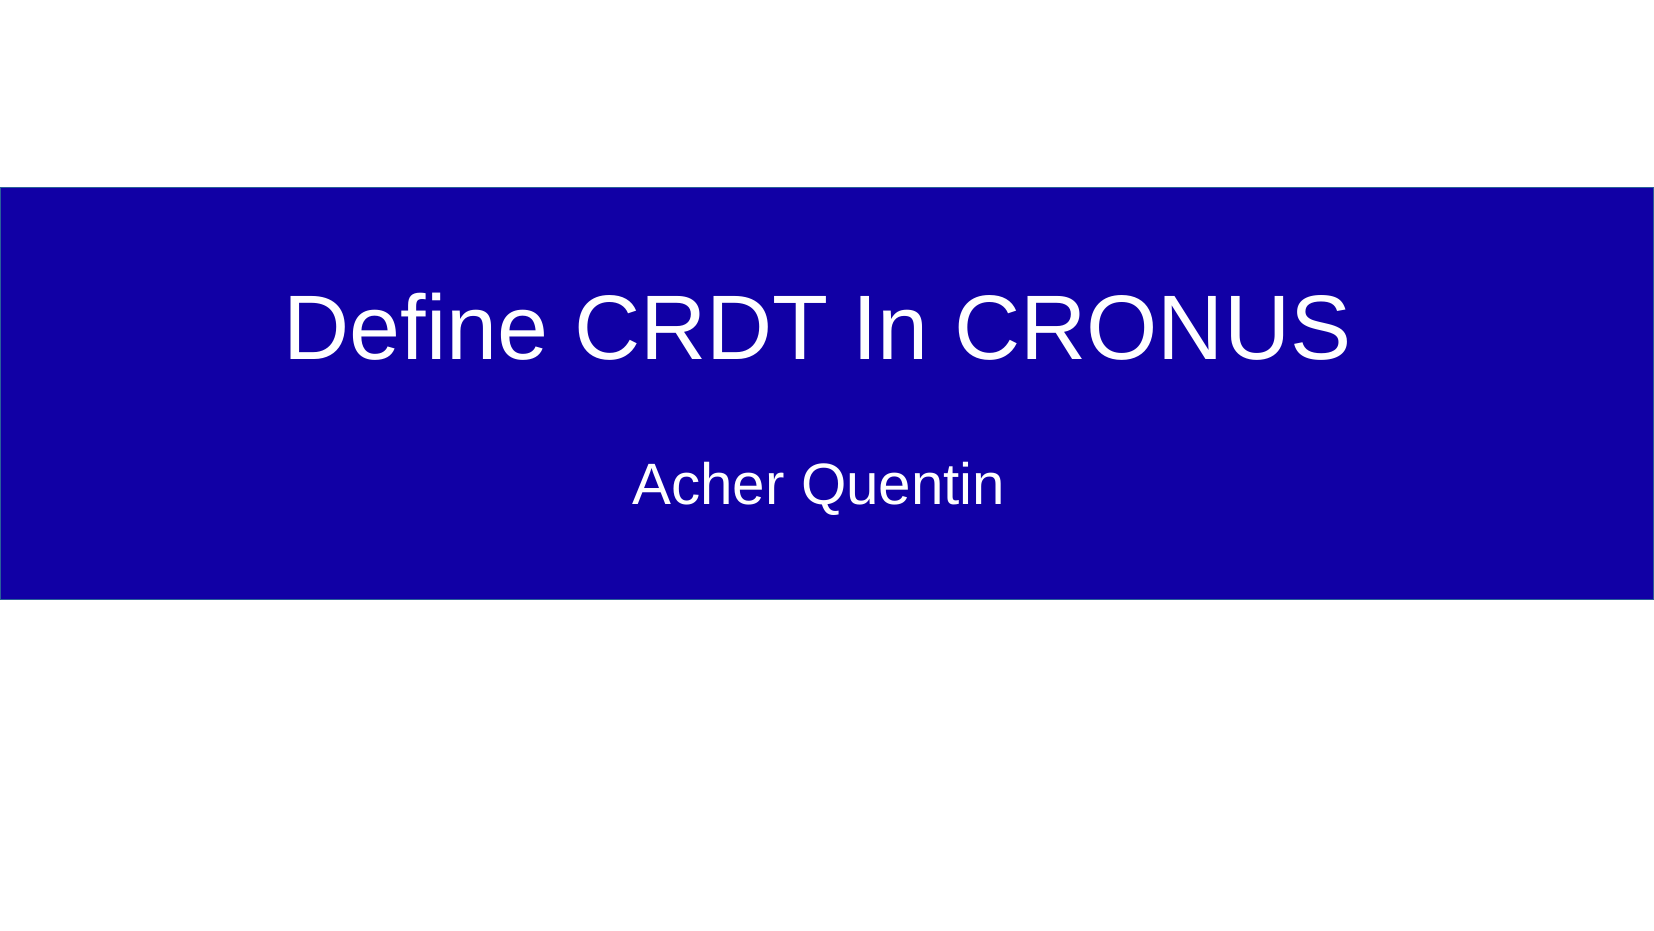

# Define CRDT In CRONUS
Acher Quentin